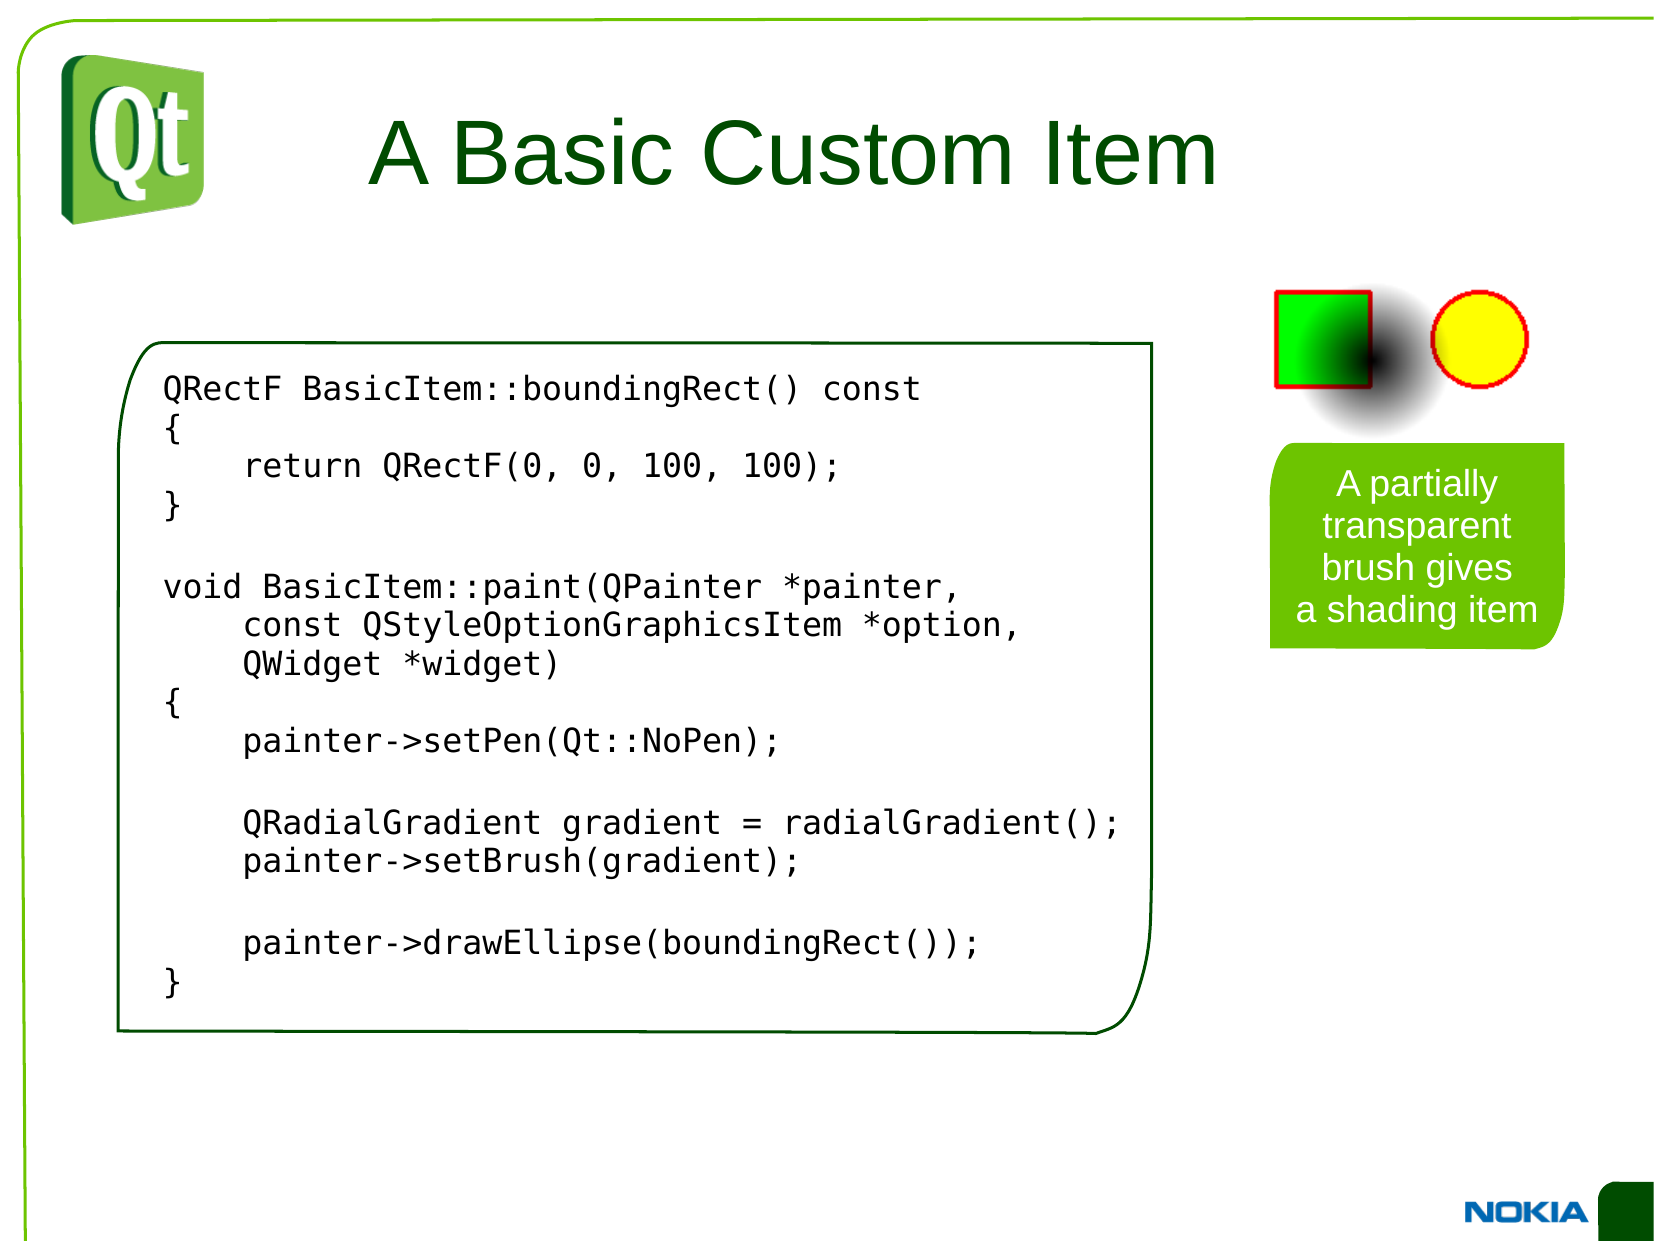

# A Basic Custom Item
QRectF BasicItem::boundingRect() const
{
 return QRectF(0, 0, 100, 100);
}
void BasicItem::paint(QPainter *painter,
 const QStyleOptionGraphicsItem *option,
 QWidget *widget)
{
 painter->setPen(Qt::NoPen);
 QRadialGradient gradient = radialGradient();
 painter->setBrush(gradient);
 painter->drawEllipse(boundingRect());
}
A partially
transparent
brush gives
a shading item